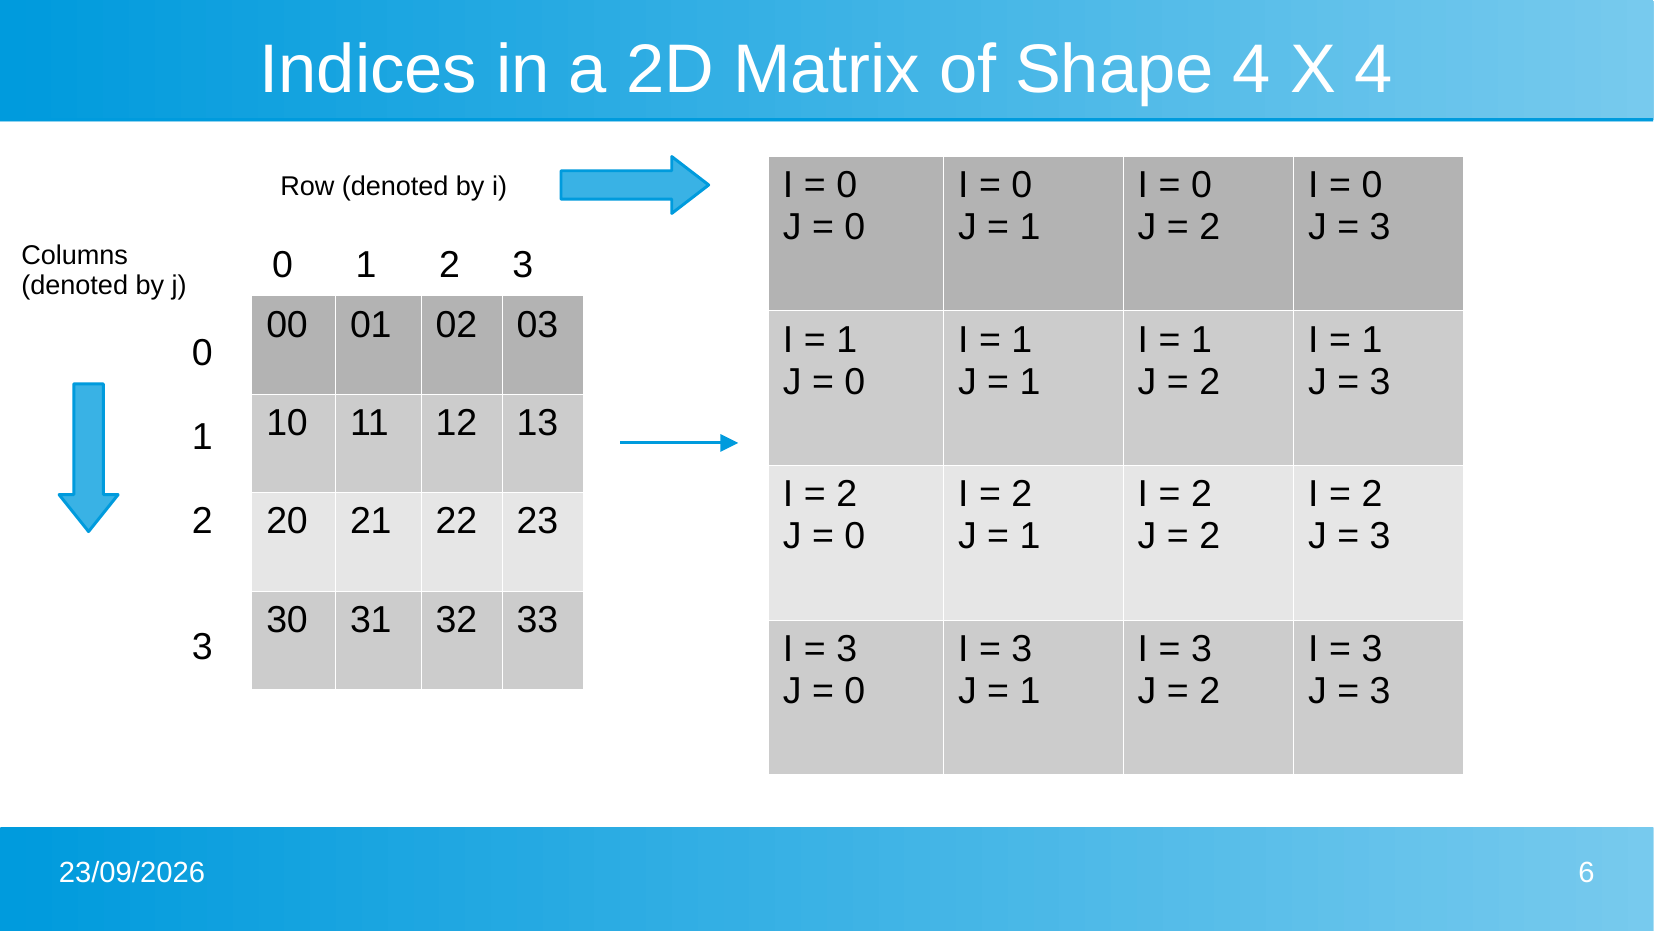

# Indices in a 2D Matrix of Shape 4 X 4
| I = 0 J = 0 | I = 0 J = 1 | I = 0 J = 2 | I = 0 J = 3 |
| --- | --- | --- | --- |
| I = 1 J = 0 | I = 1 J = 1 | I = 1 J = 2 | I = 1 J = 3 |
| I = 2 J = 0 | I = 2 J = 1 | I = 2 J = 2 | I = 2 J = 3 |
| I = 3 J = 0 | I = 3 J = 1 | I = 3 J = 2 | I = 3 J = 3 |
Row (denoted by i)
Columns
(denoted by j)
 0 1 2 3
| 00 | 01 | 02 | 03 |
| --- | --- | --- | --- |
| 10 | 11 | 12 | 13 |
| 20 | 21 | 22 | 23 |
| 30 | 31 | 32 | 33 |
0
1
2
3
6